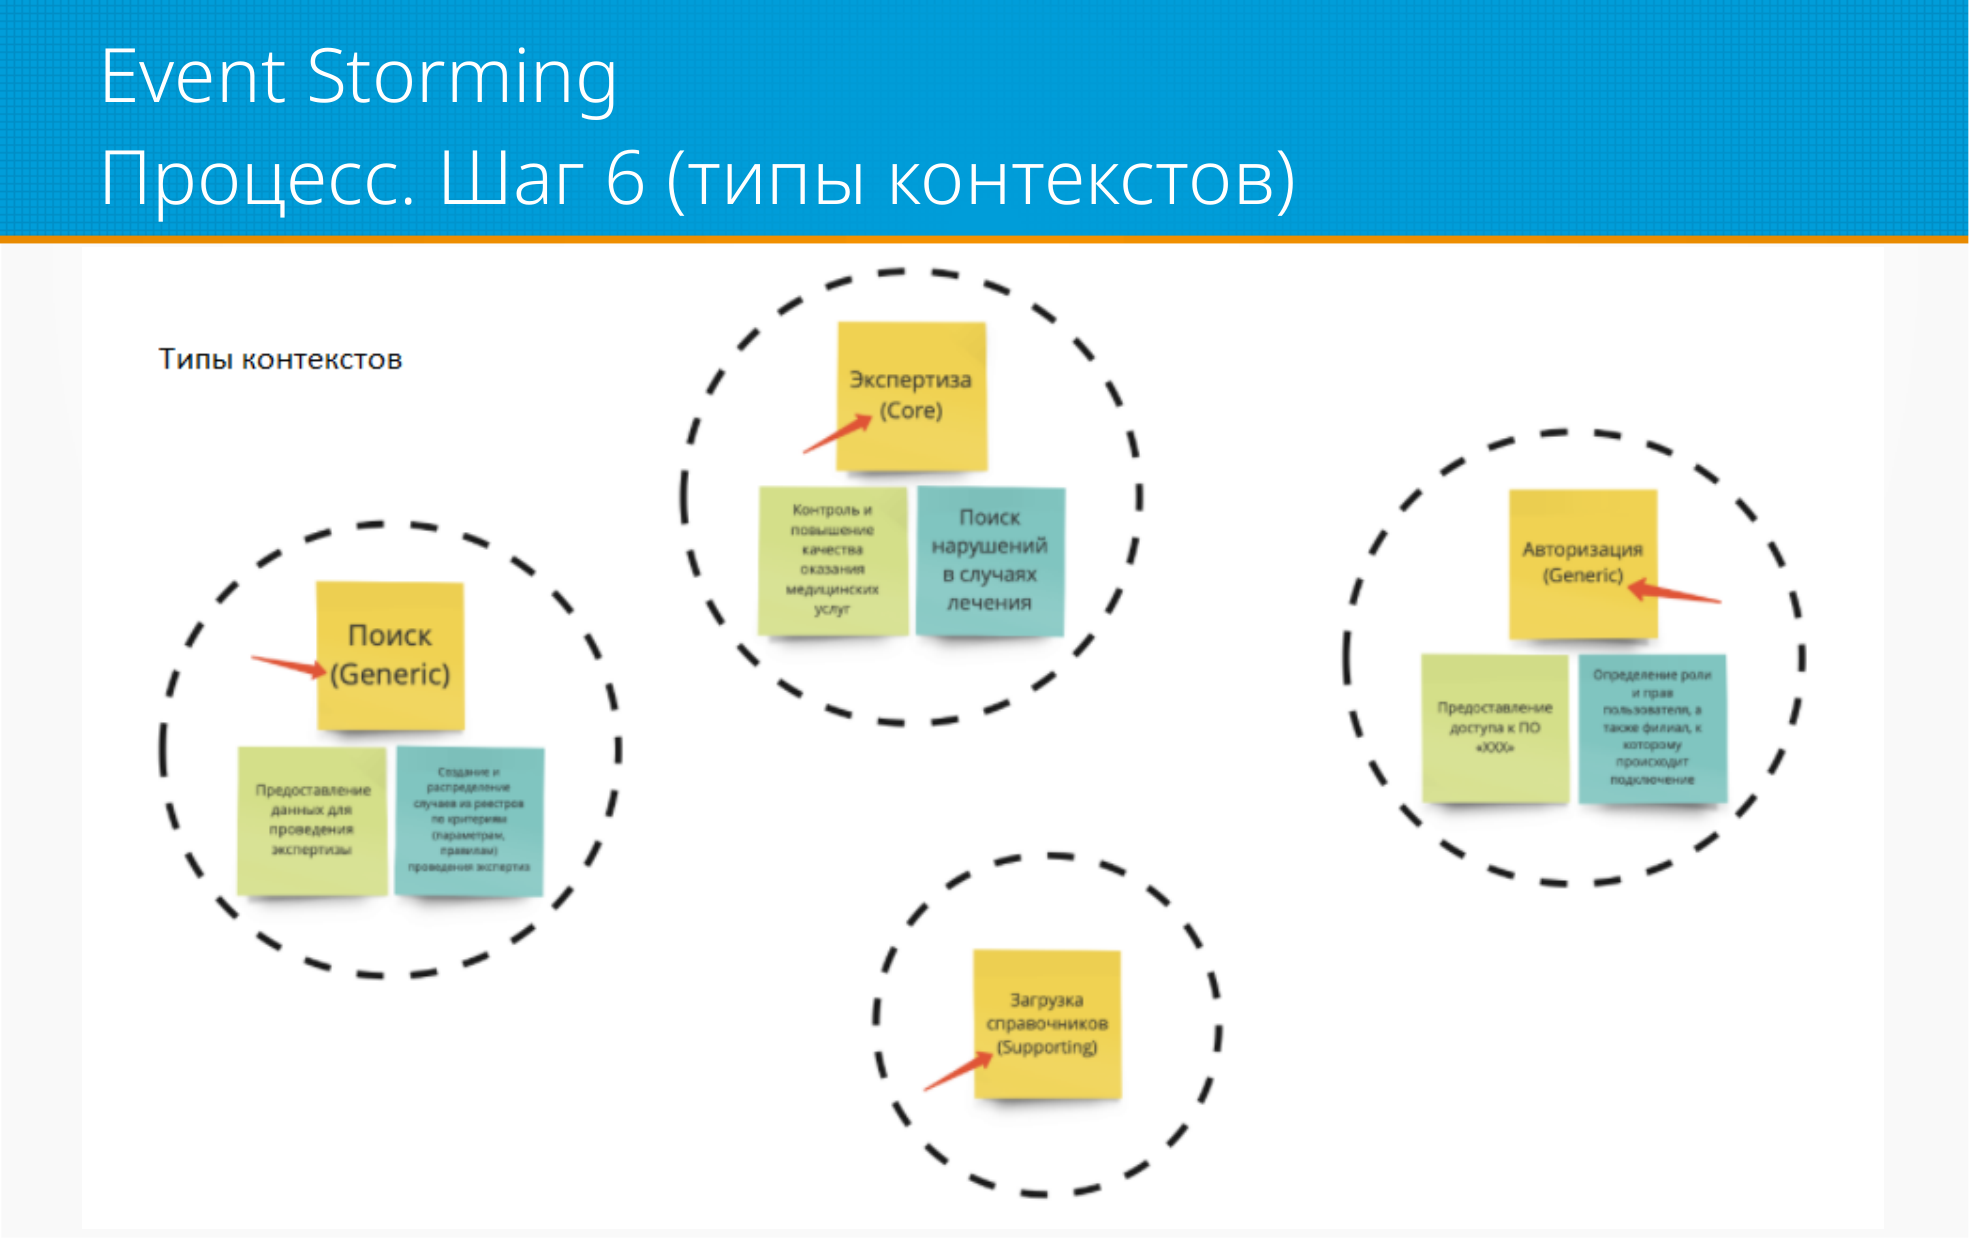

# Event Storming Процесс. Шаг 6 (типы контекстов)